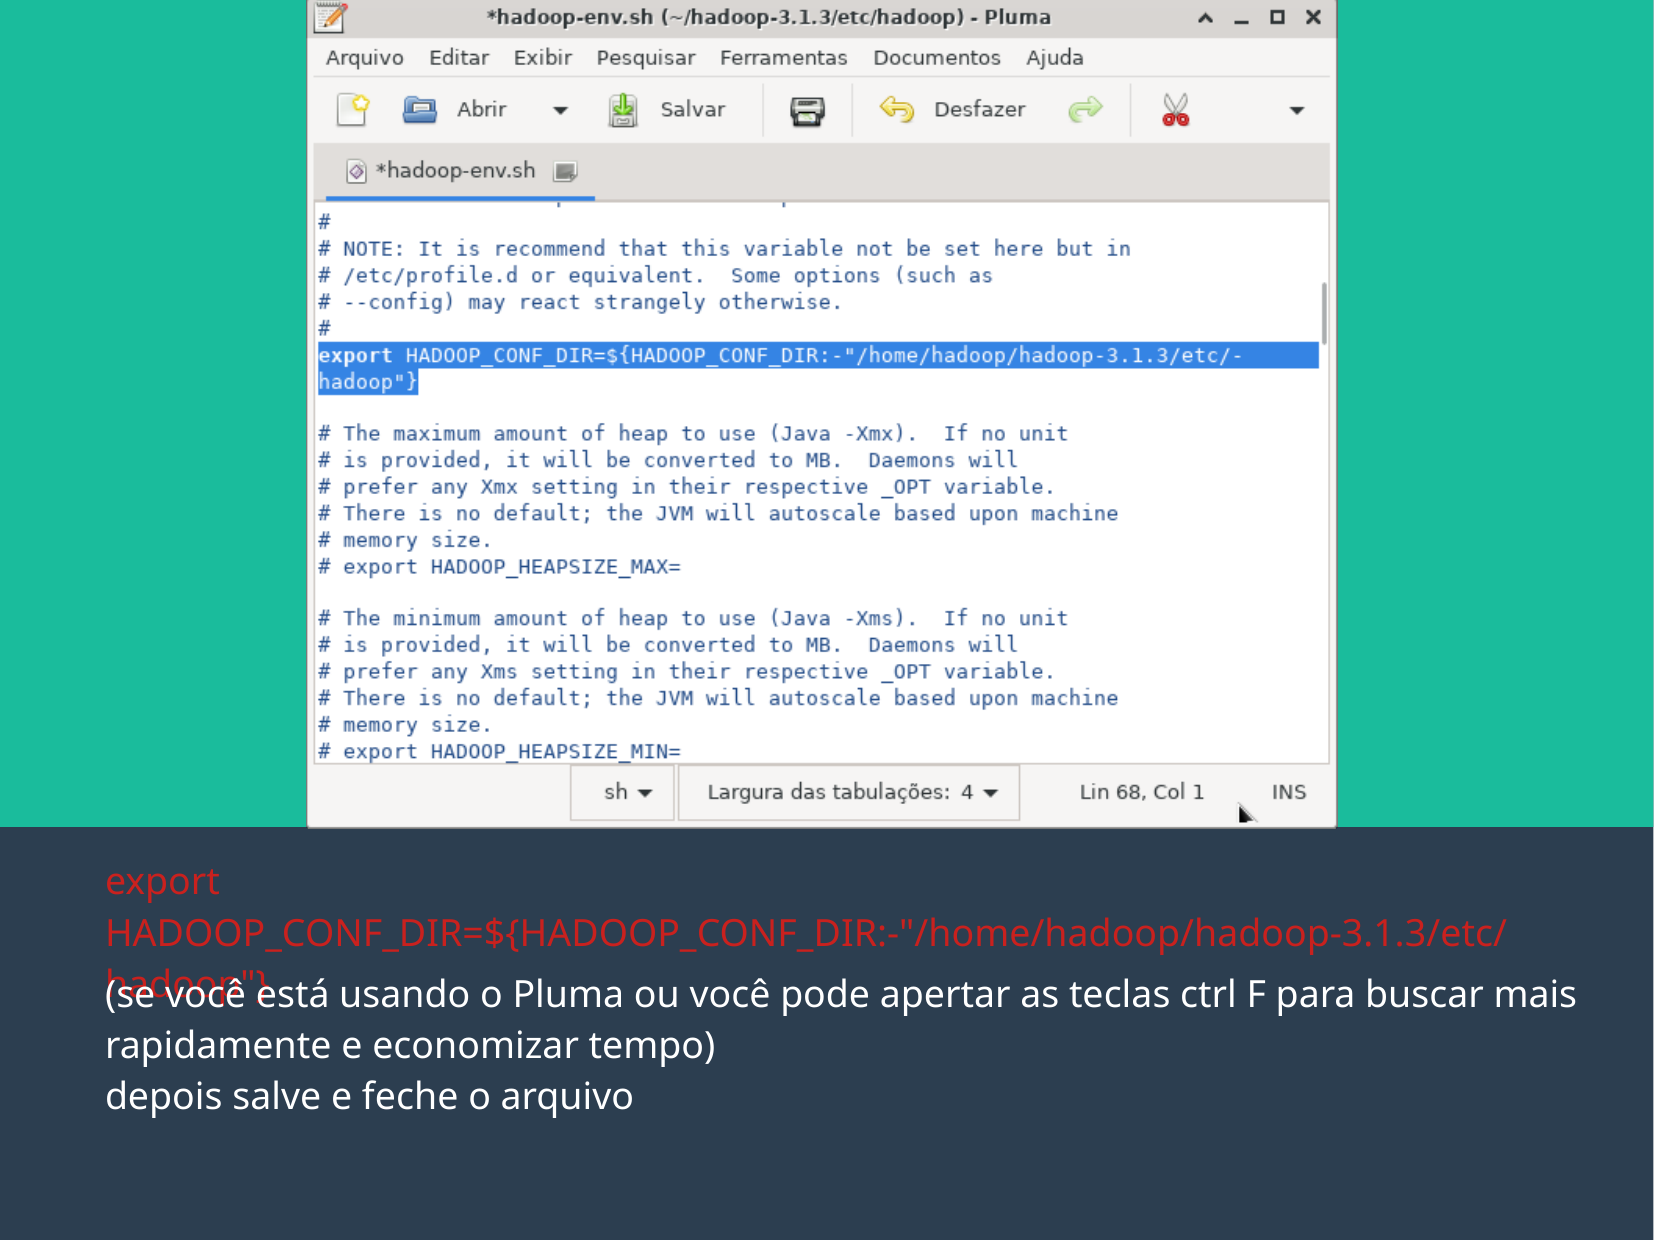

export HADOOP_CONF_DIR=${HADOOP_CONF_DIR:-"/home/hadoop/hadoop-3.1.3/etc/hadoop"}
(se você está usando o Pluma ou você pode apertar as teclas ctrl F para buscar mais rapidamente e economizar tempo)
depois salve e feche o arquivo